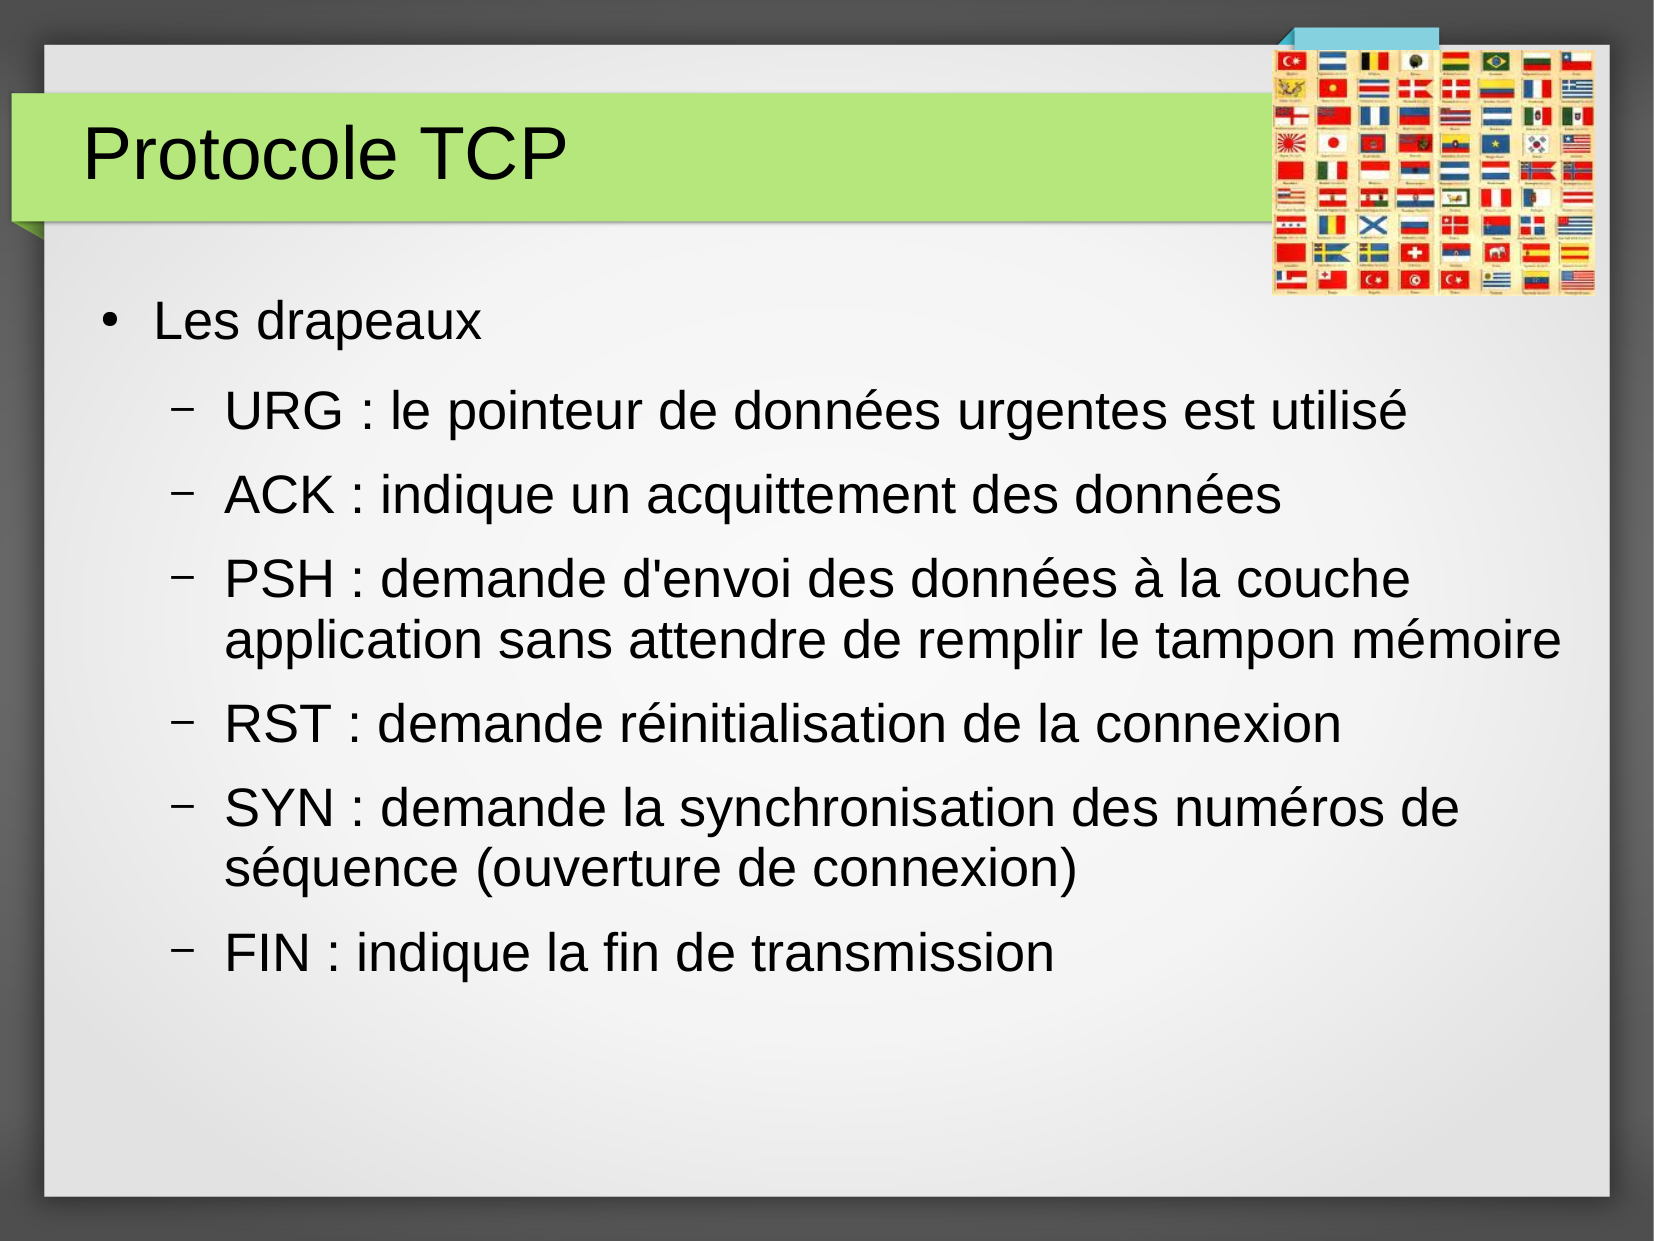

# Protocole TCP
Les drapeaux
URG : le pointeur de données urgentes est utilisé
ACK : indique un acquittement des données
PSH : demande d'envoi des données à la couche application sans attendre de remplir le tampon mémoire
RST : demande réinitialisation de la connexion
SYN : demande la synchronisation des numéros de séquence (ouverture de connexion)
FIN : indique la fin de transmission